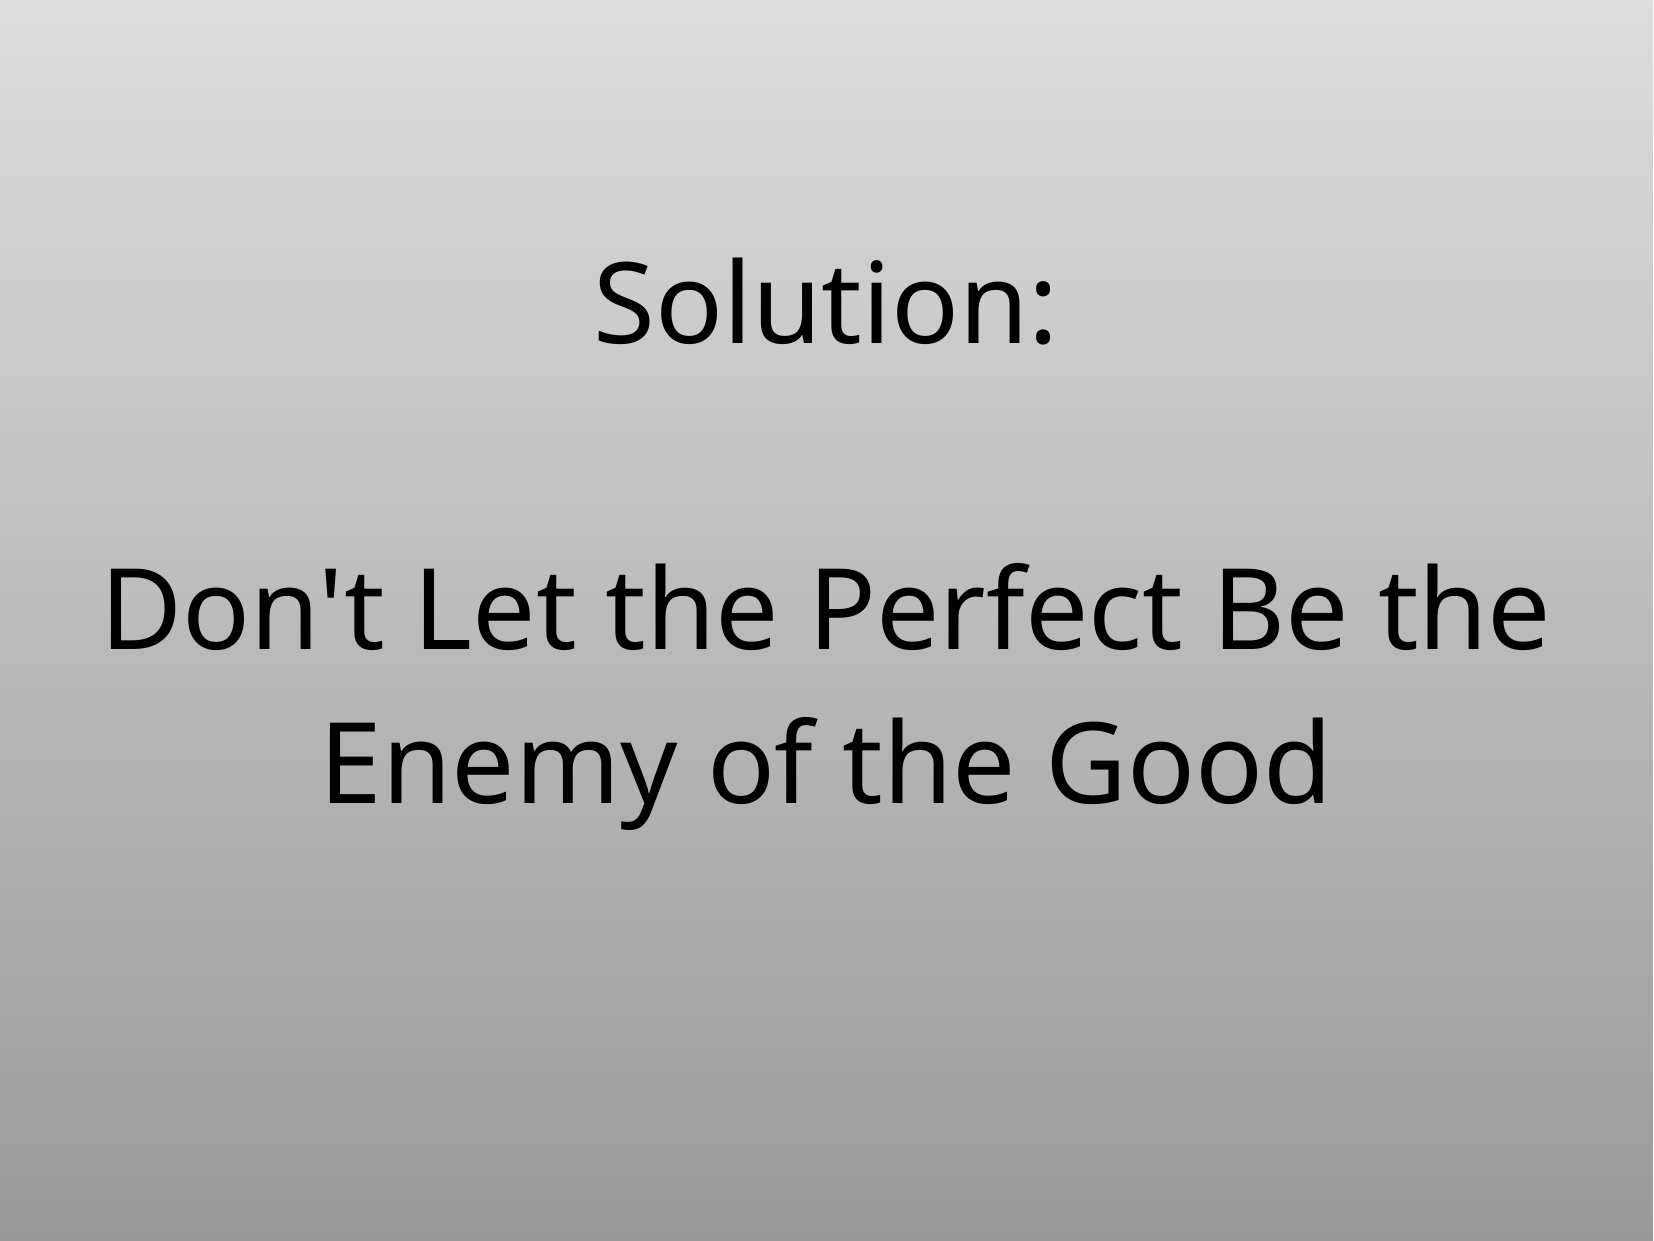

# Solution:
Don't Let the Perfect Be the Enemy of the Good